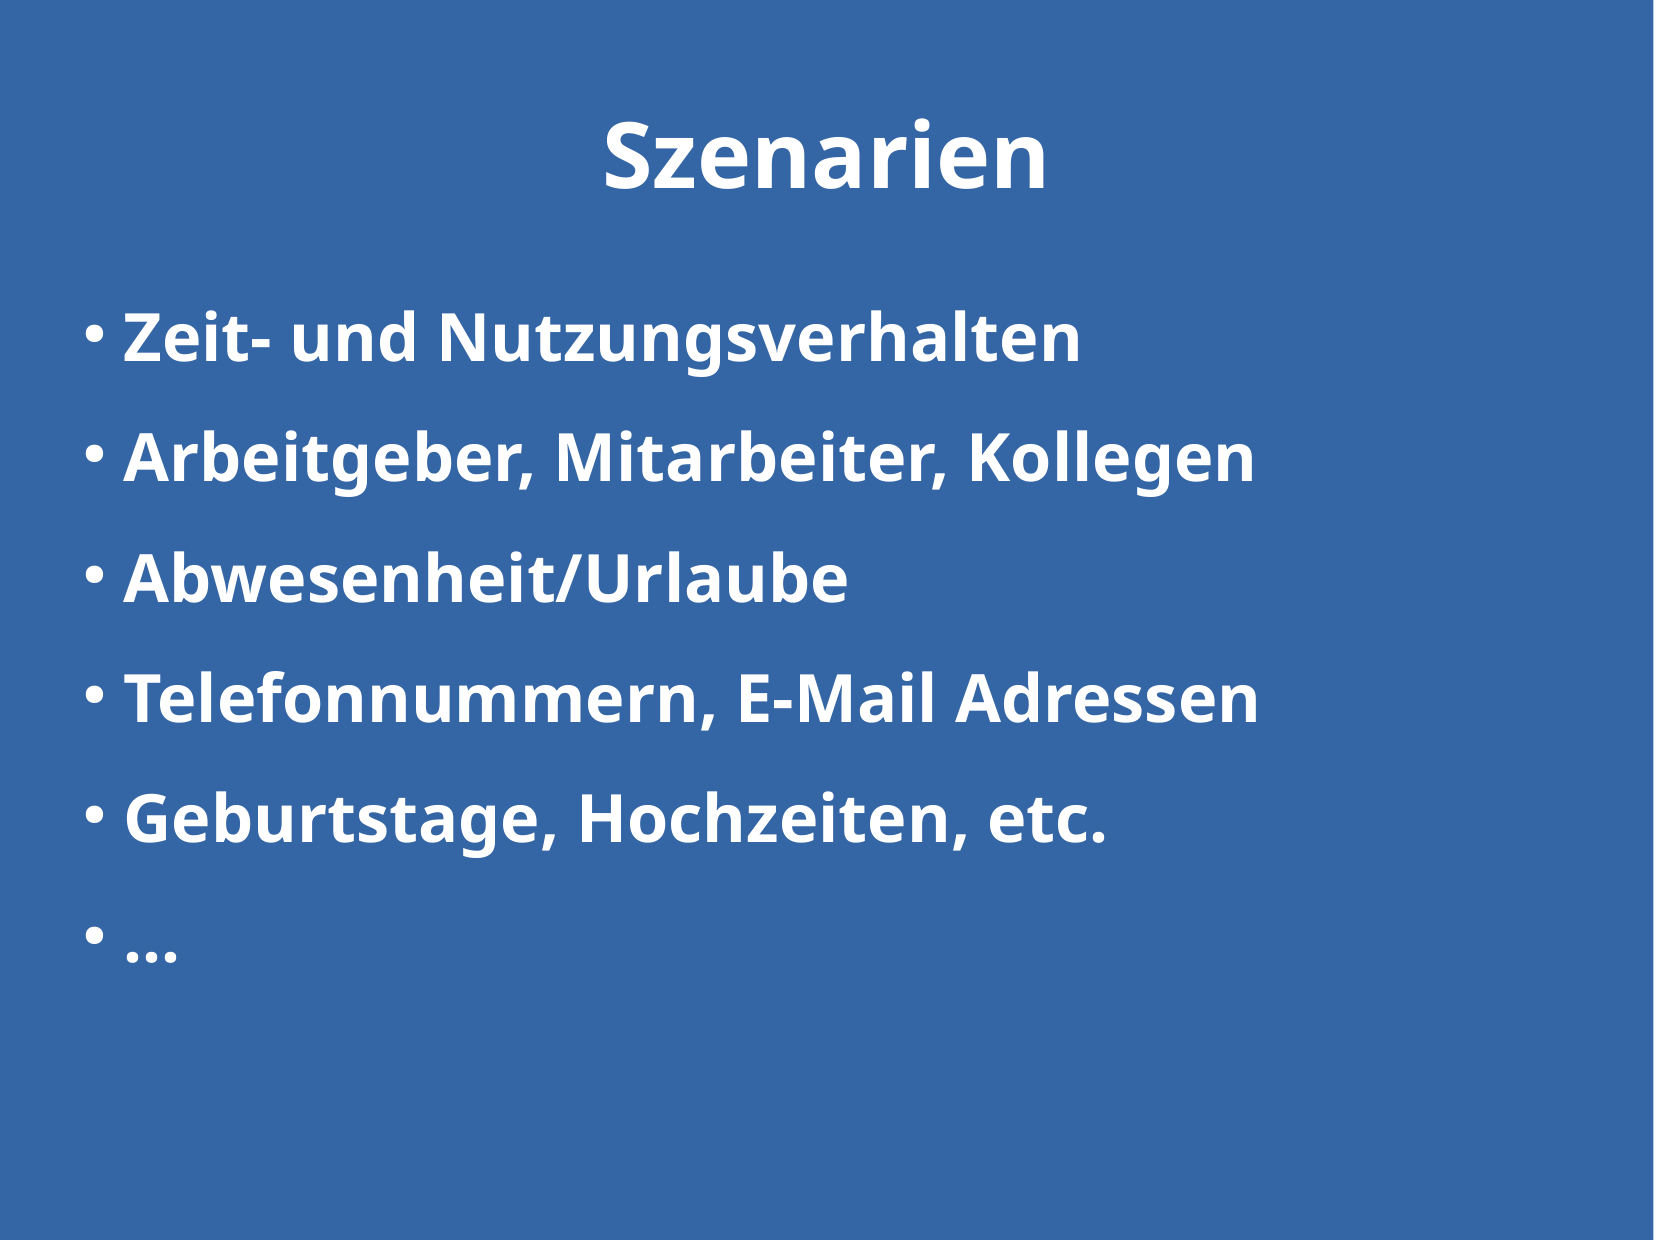

# Szenarien
 Zeit- und Nutzungsverhalten
 Arbeitgeber, Mitarbeiter, Kollegen
 Abwesenheit/Urlaube
 Telefonnummern, E-Mail Adressen
 Geburtstage, Hochzeiten, etc.
 ...